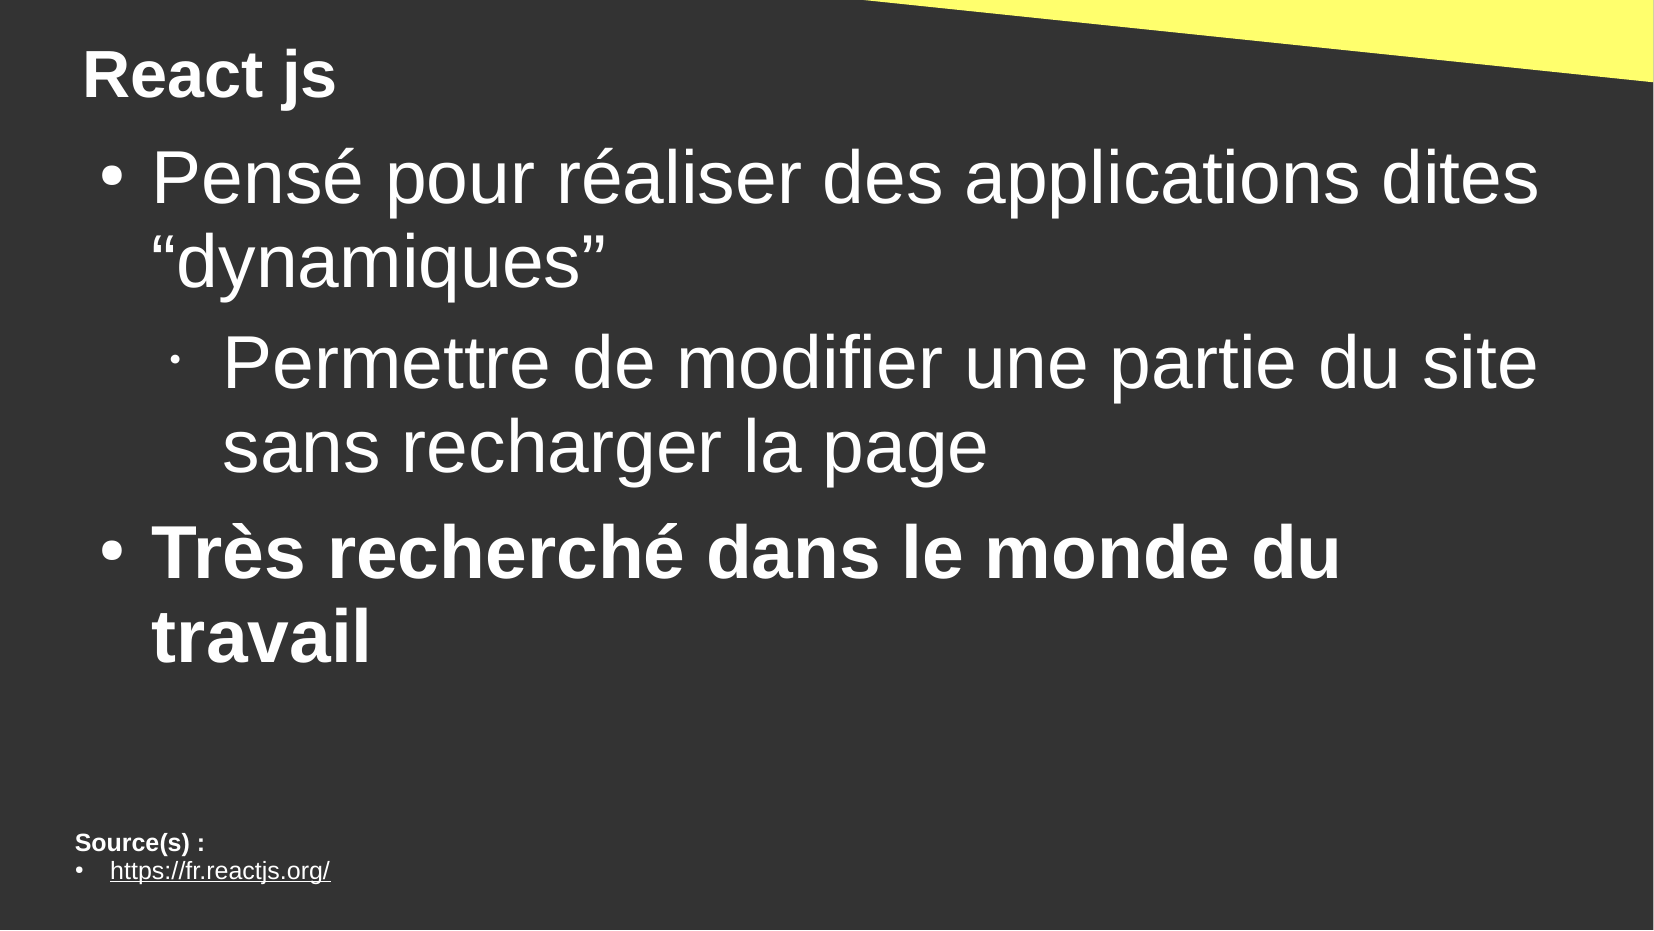

# React js
Pensé pour réaliser des applications dites “dynamiques”
Permettre de modifier une partie du site sans recharger la page
Très recherché dans le monde du travail
Source(s) :
https://fr.reactjs.org/